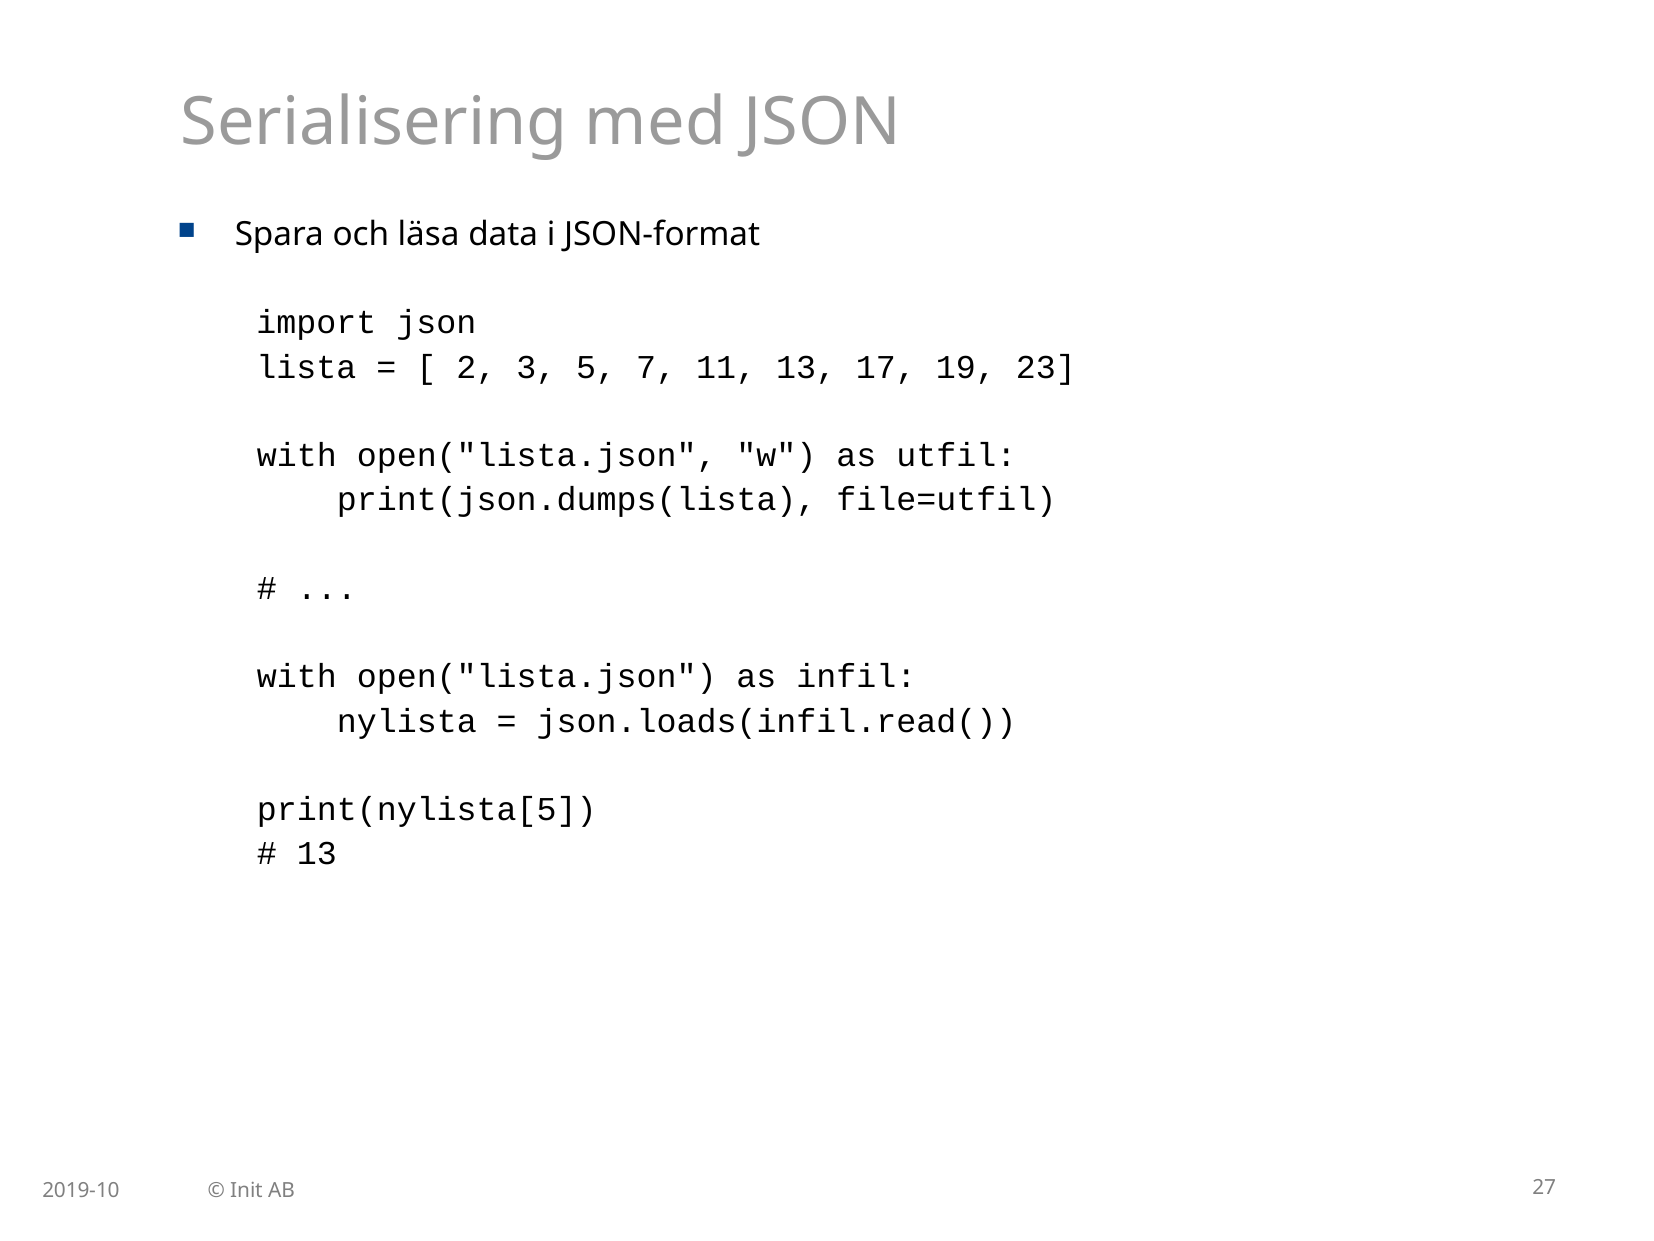

Serialisering med JSON
Spara och läsa data i JSON-format
 import json
 lista = [ 2, 3, 5, 7, 11, 13, 17, 19, 23]
with open("lista.json", "w") as utfil:
 print(json.dumps(lista), file=utfil)
# ...
with open("lista.json") as infil:
 nylista = json.loads(infil.read())
print(nylista[5])
# 13
2019-10
© Init AB